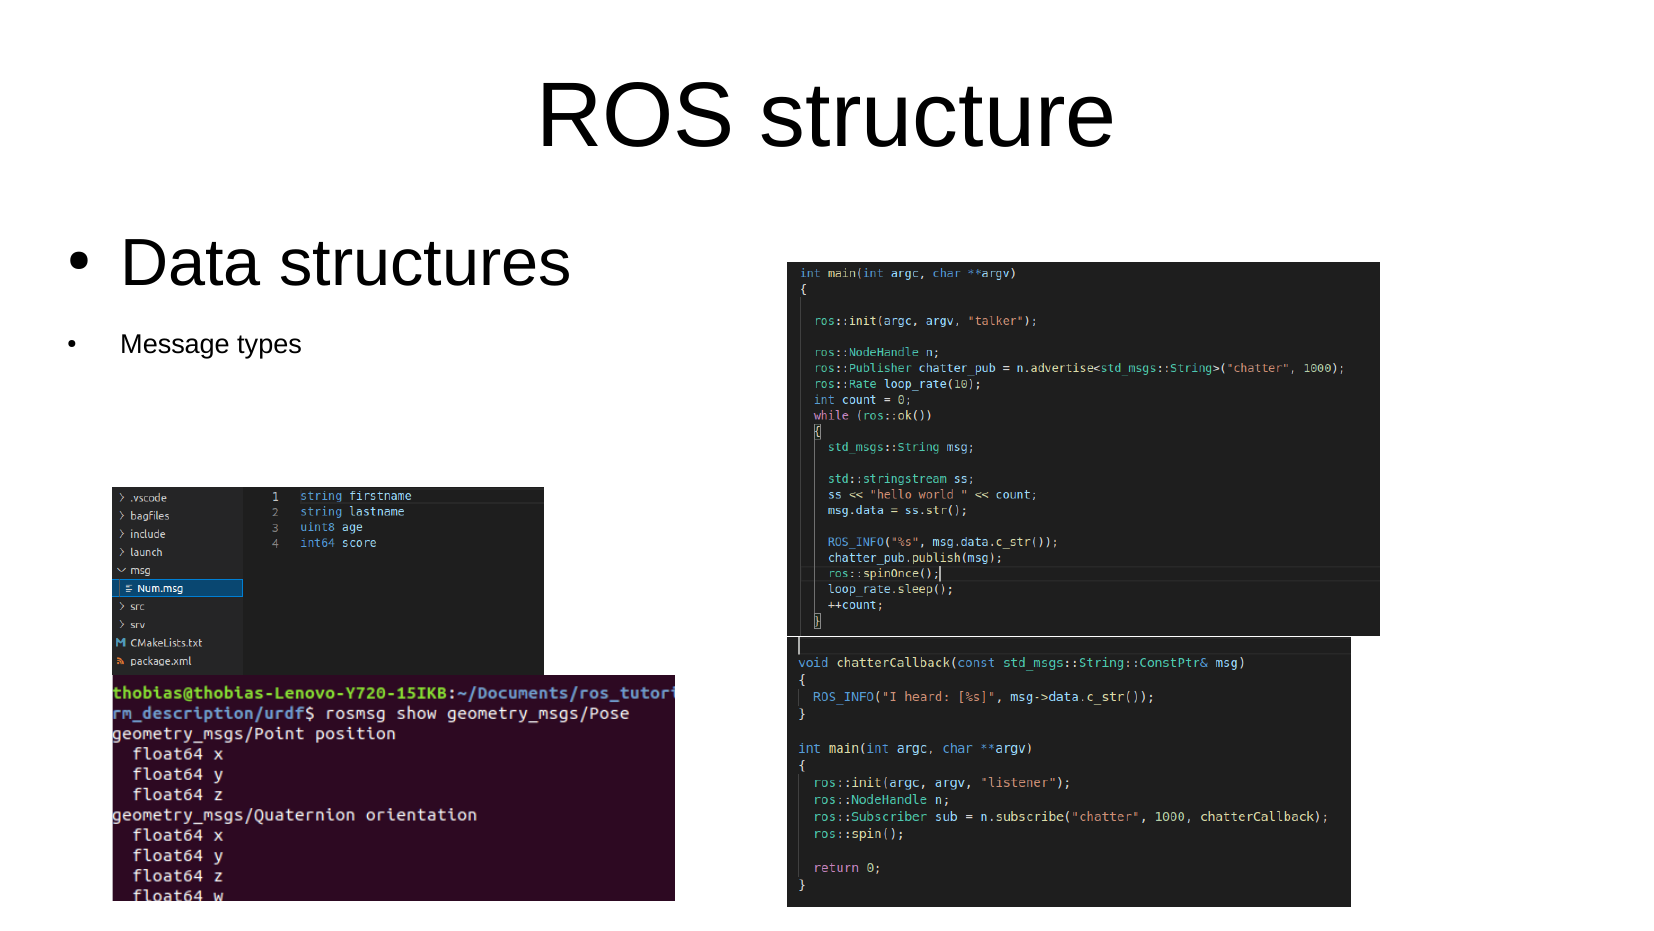

# ROS structure
Data structures
Message types